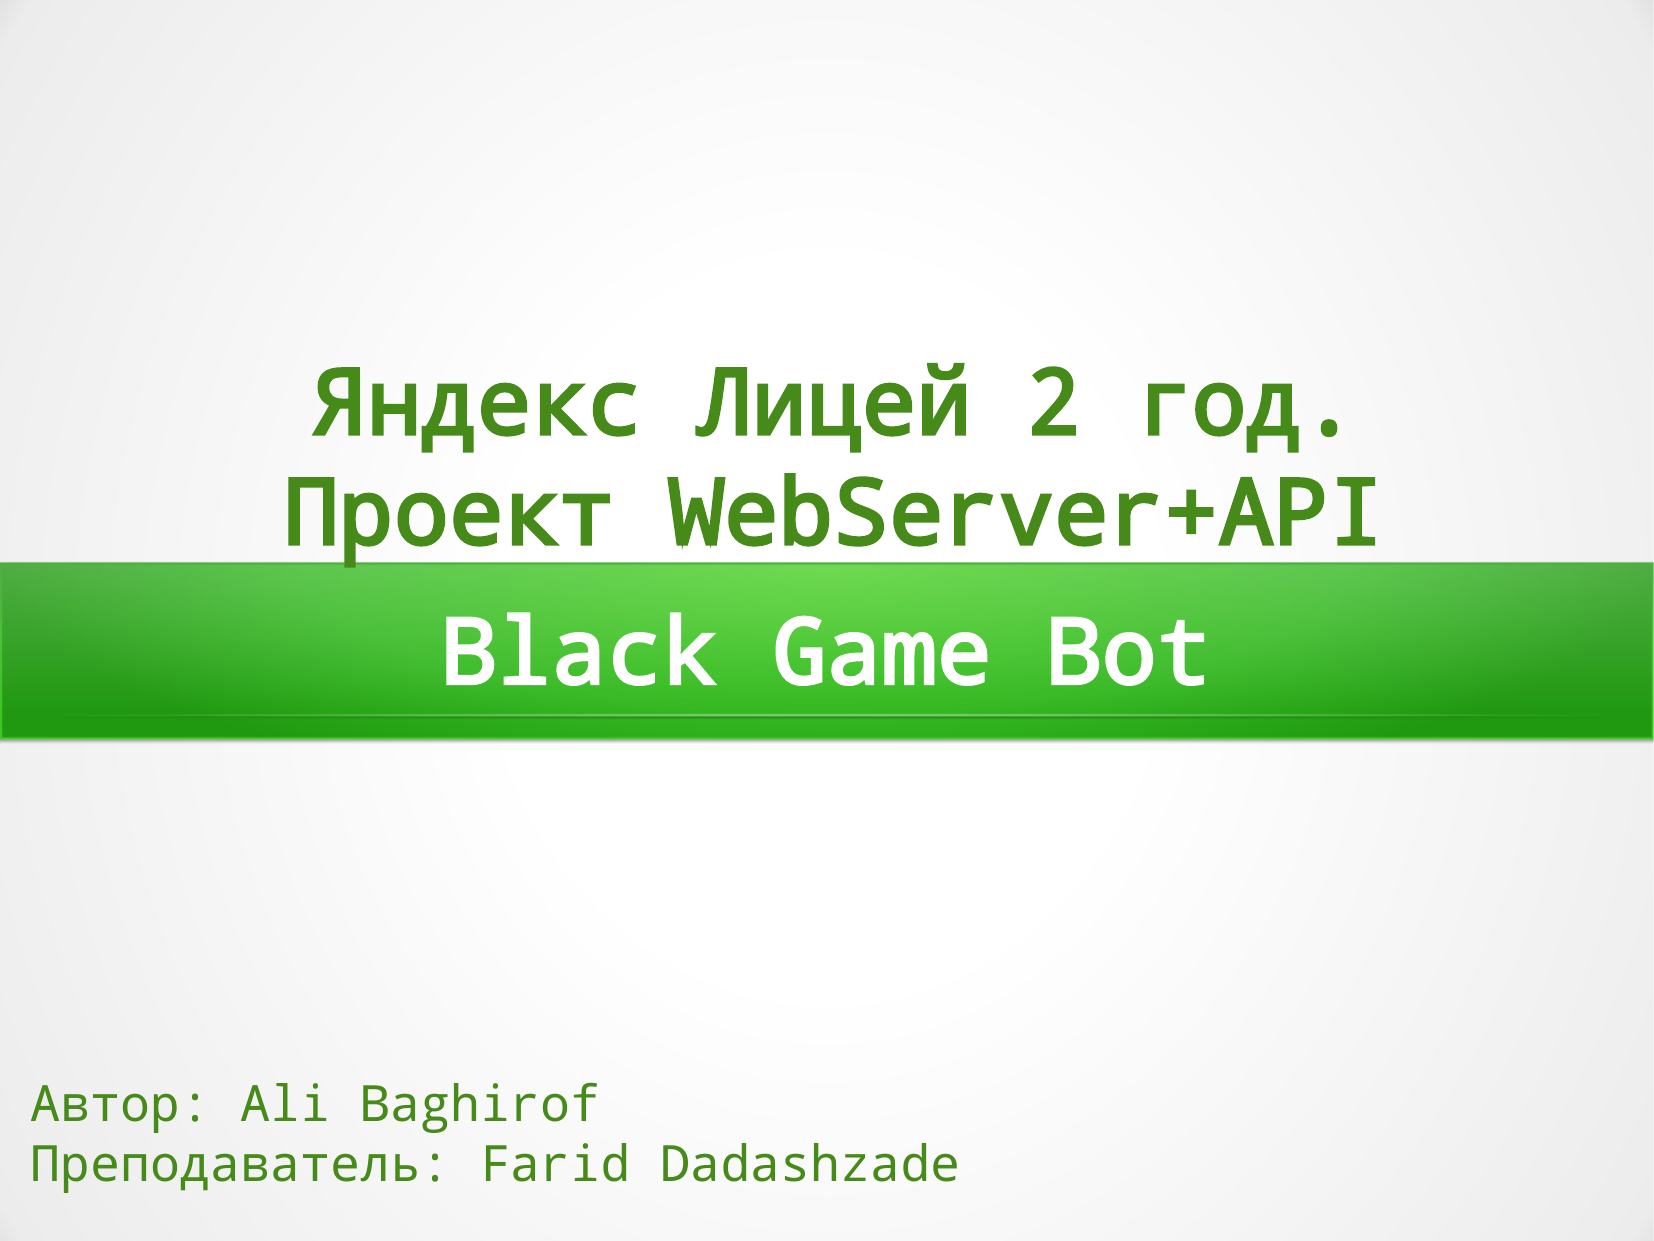

Яндекс Лицей 2 год.
Проект WebServer+API
# Black Game Bot
Автор: Ali Baghirof
Преподаватель: Farid Dadashzade